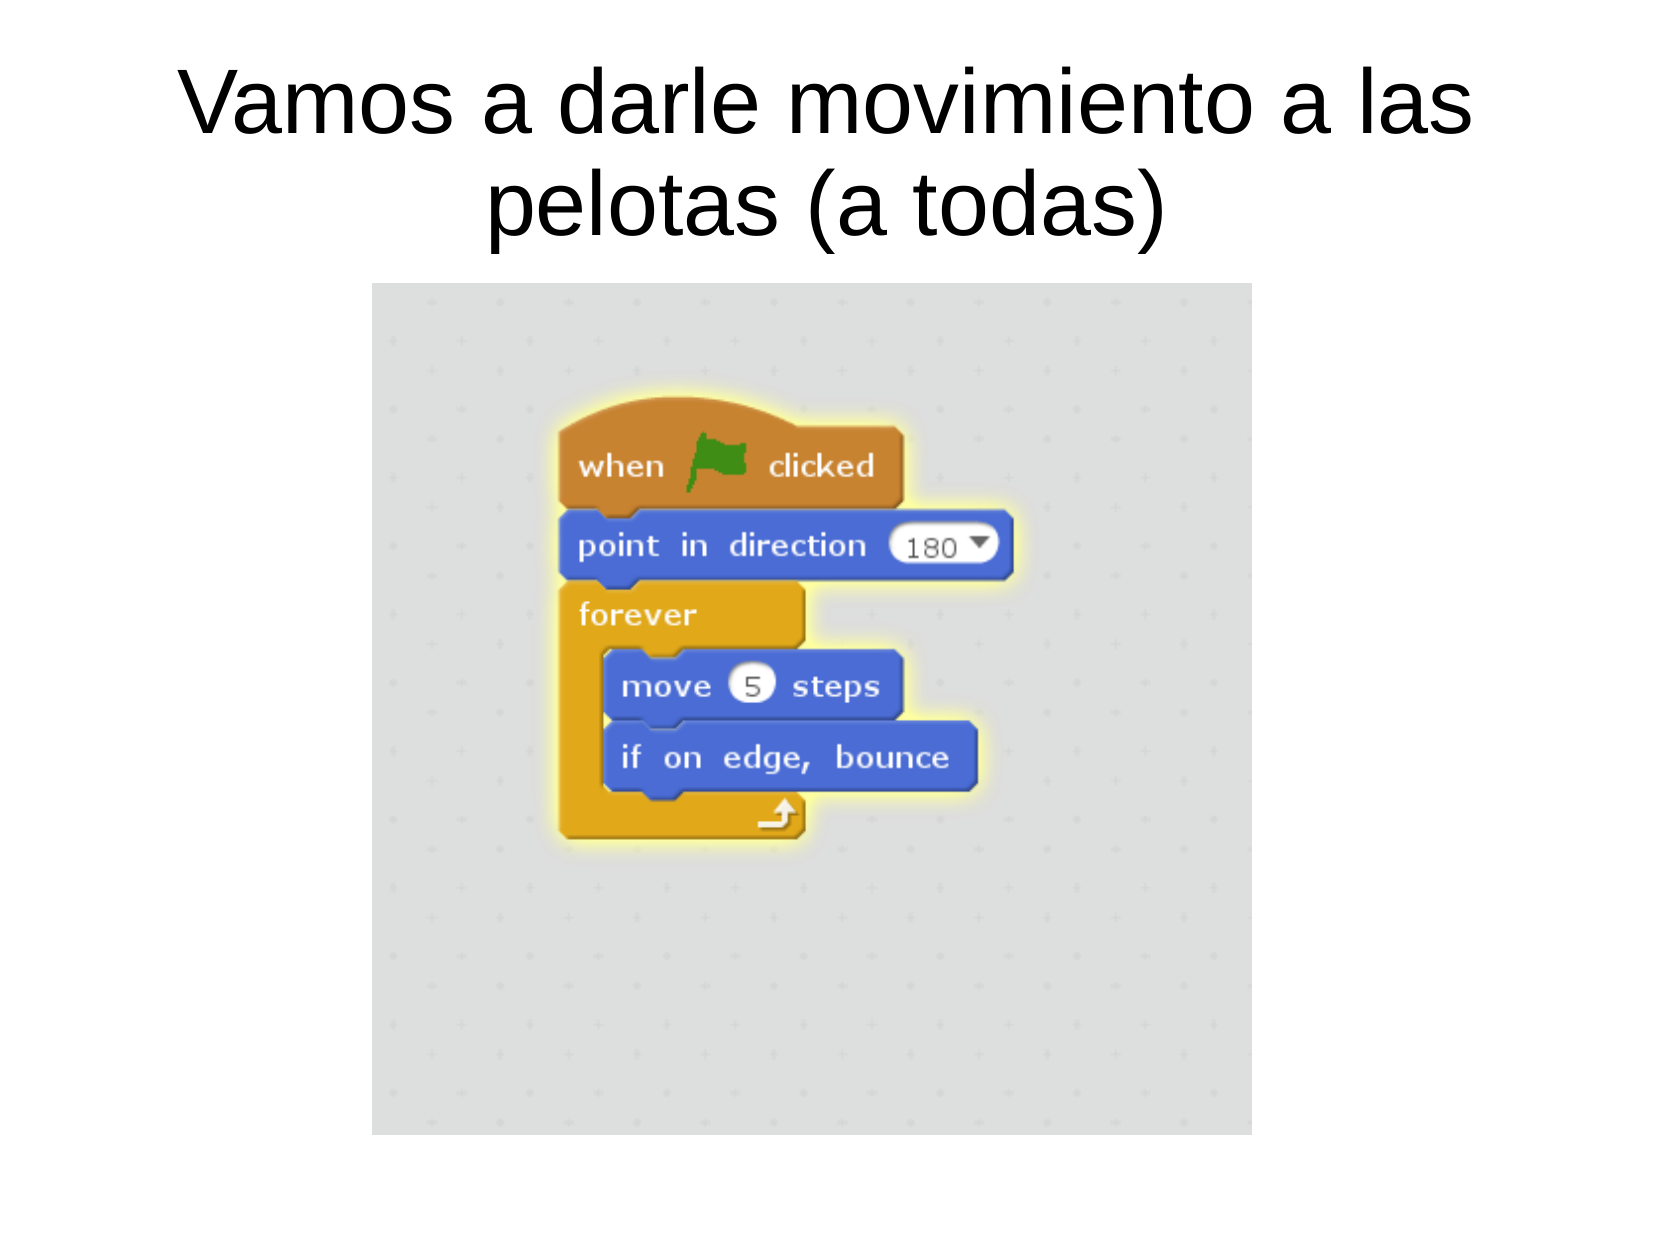

# Vamos a darle movimiento a las pelotas (a todas)